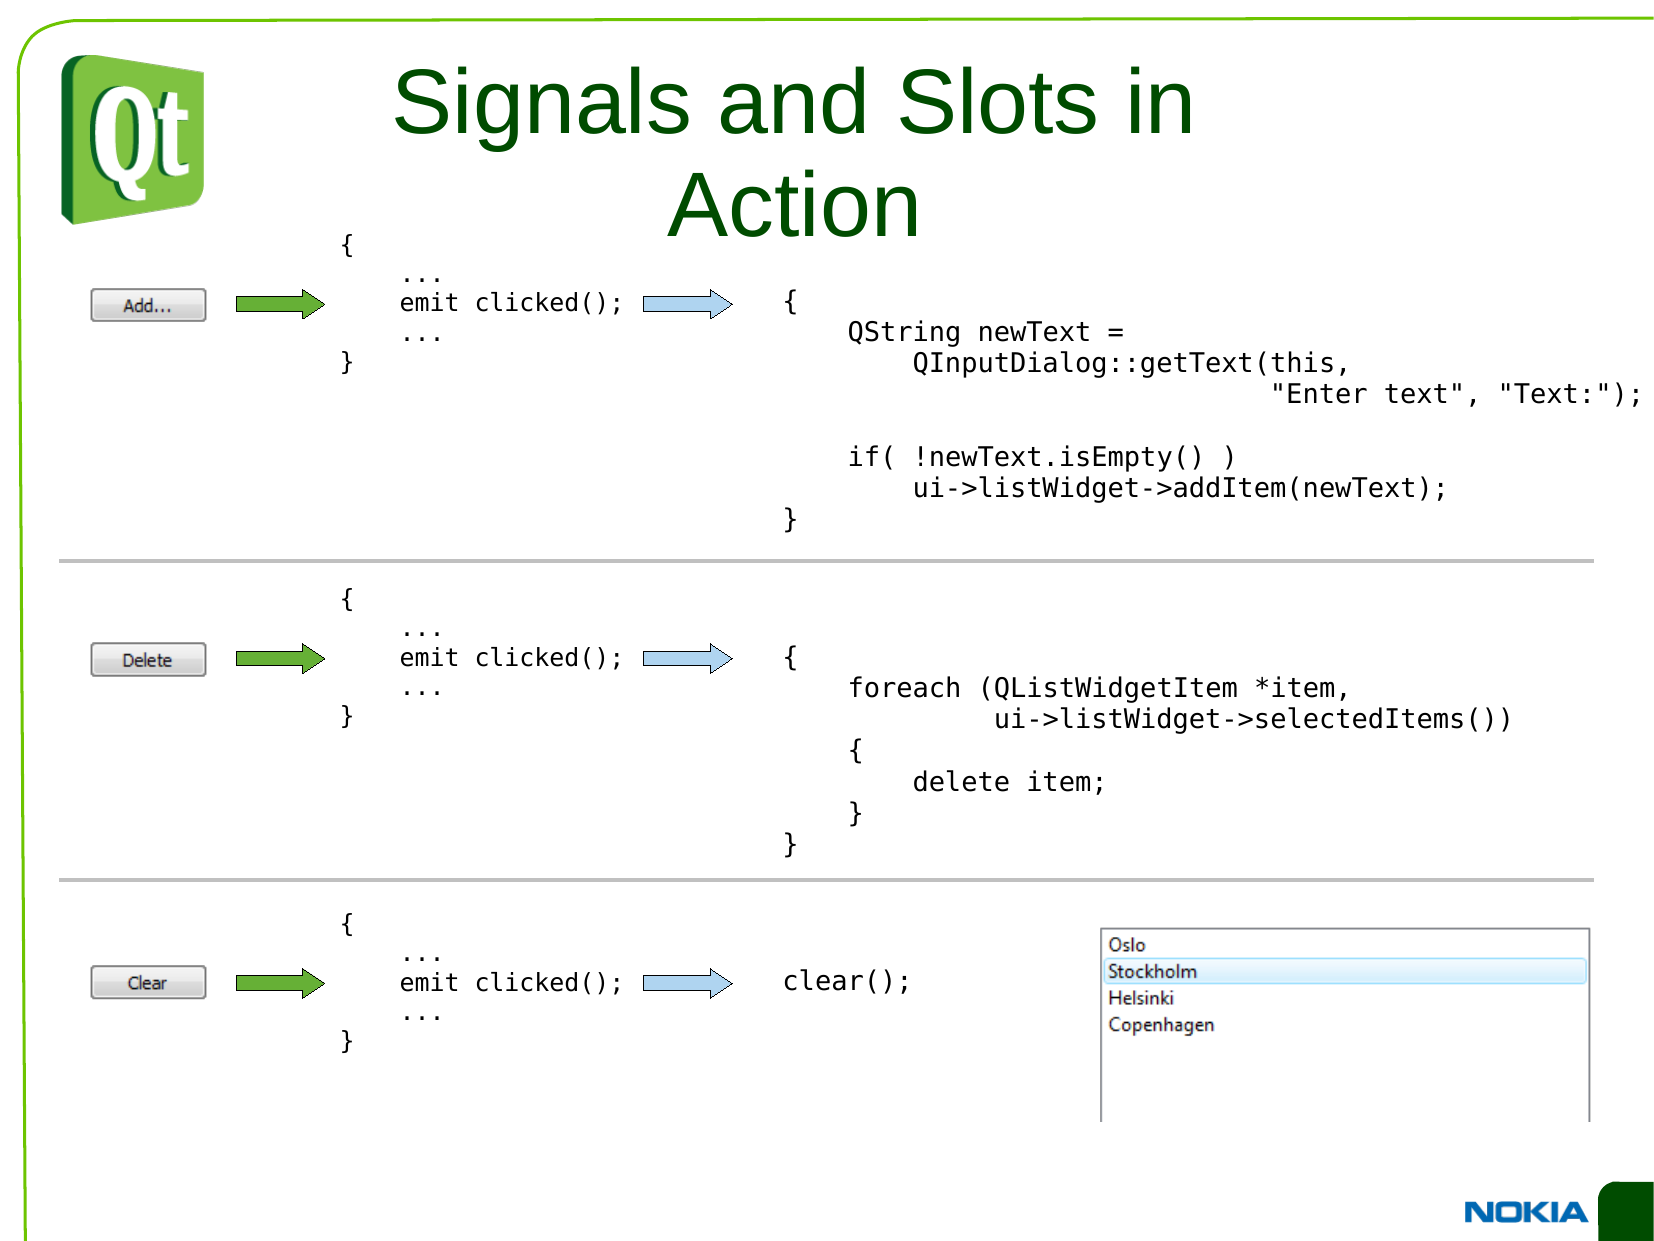

# Signals and Slots in Action
{
 ...
 emit clicked();
 ...
}
{
 QString newText =
 QInputDialog::getText(this,
 "Enter text", "Text:");
 if( !newText.isEmpty() )
 ui->listWidget->addItem(newText);
}
{
 ...
 emit clicked();
 ...
}
{
 foreach (QListWidgetItem *item,
 ui->listWidget->selectedItems())
 {
 delete item;
 }
}
{
 ...
 emit clicked();
 ...
}
clear();